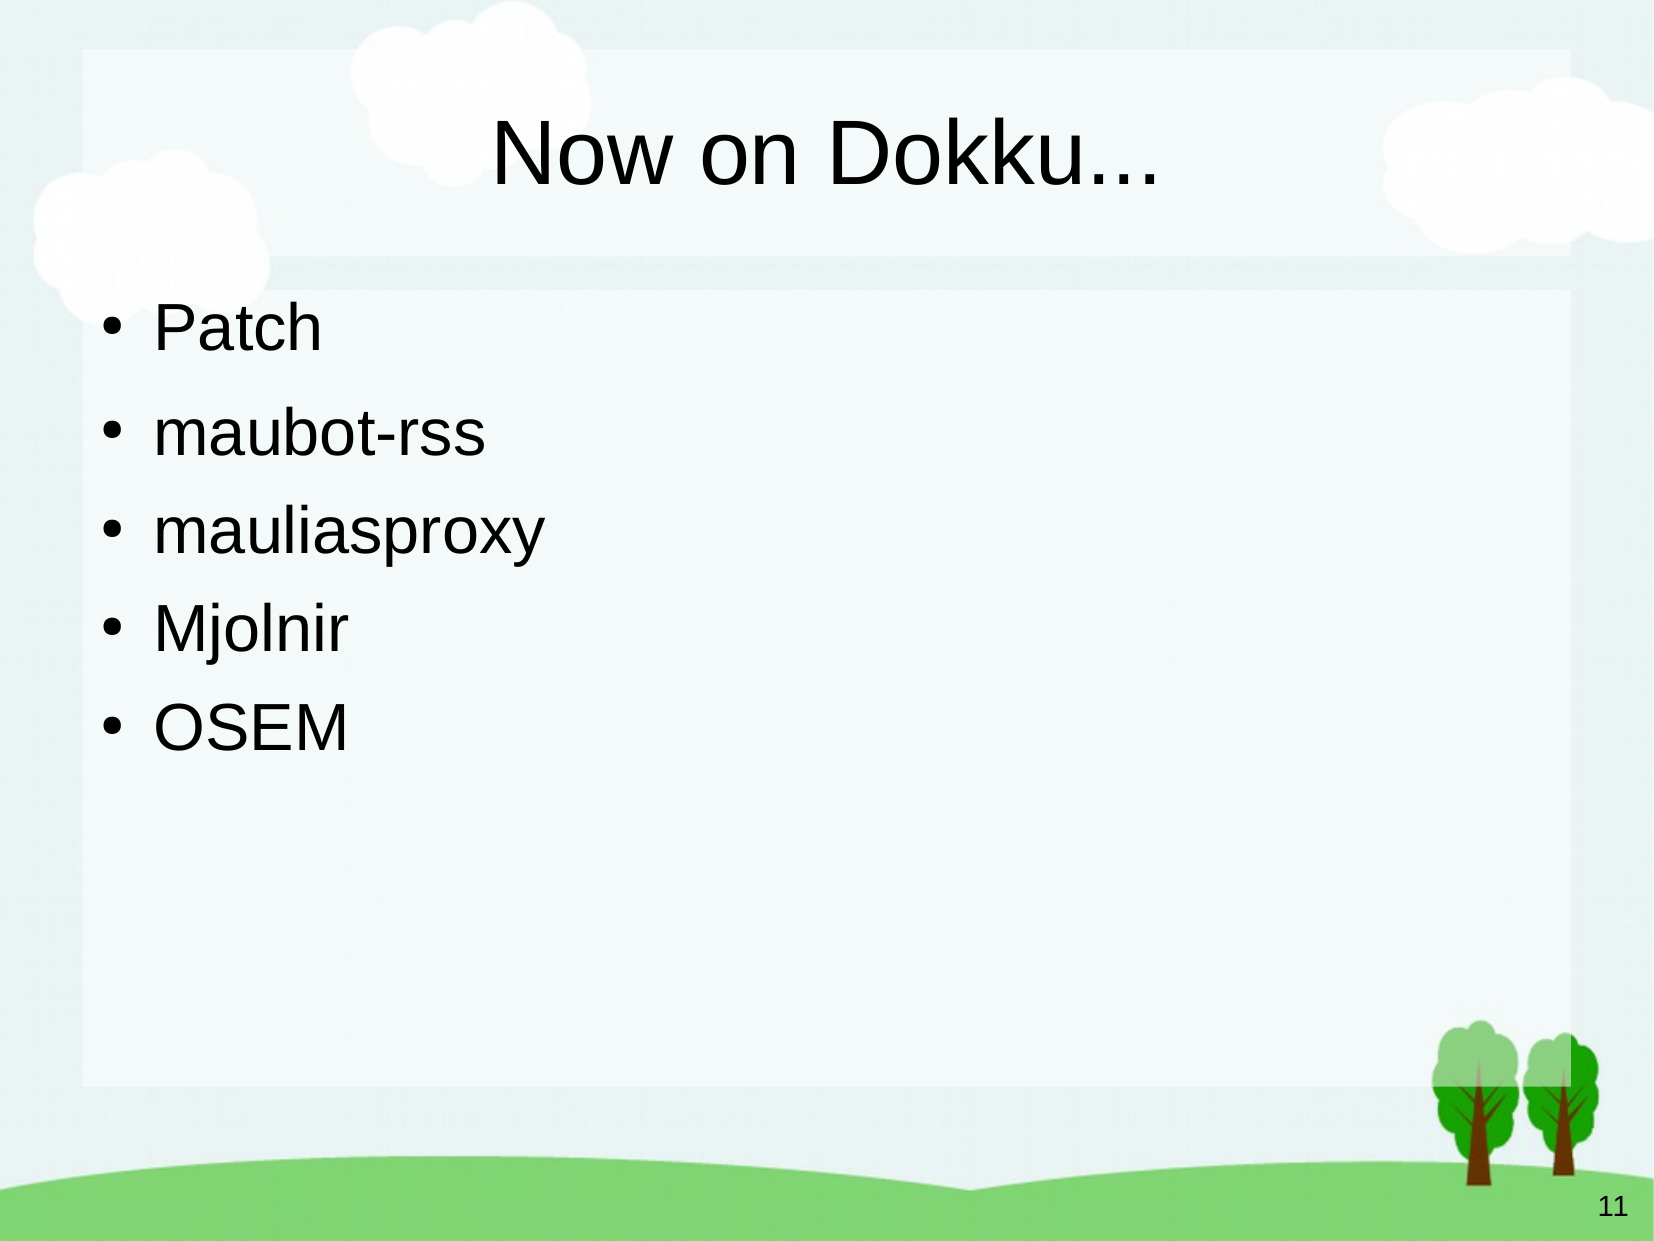

# Now on Dokku...
Patch
maubot-rss
mauliasproxy
Mjolnir
OSEM
11